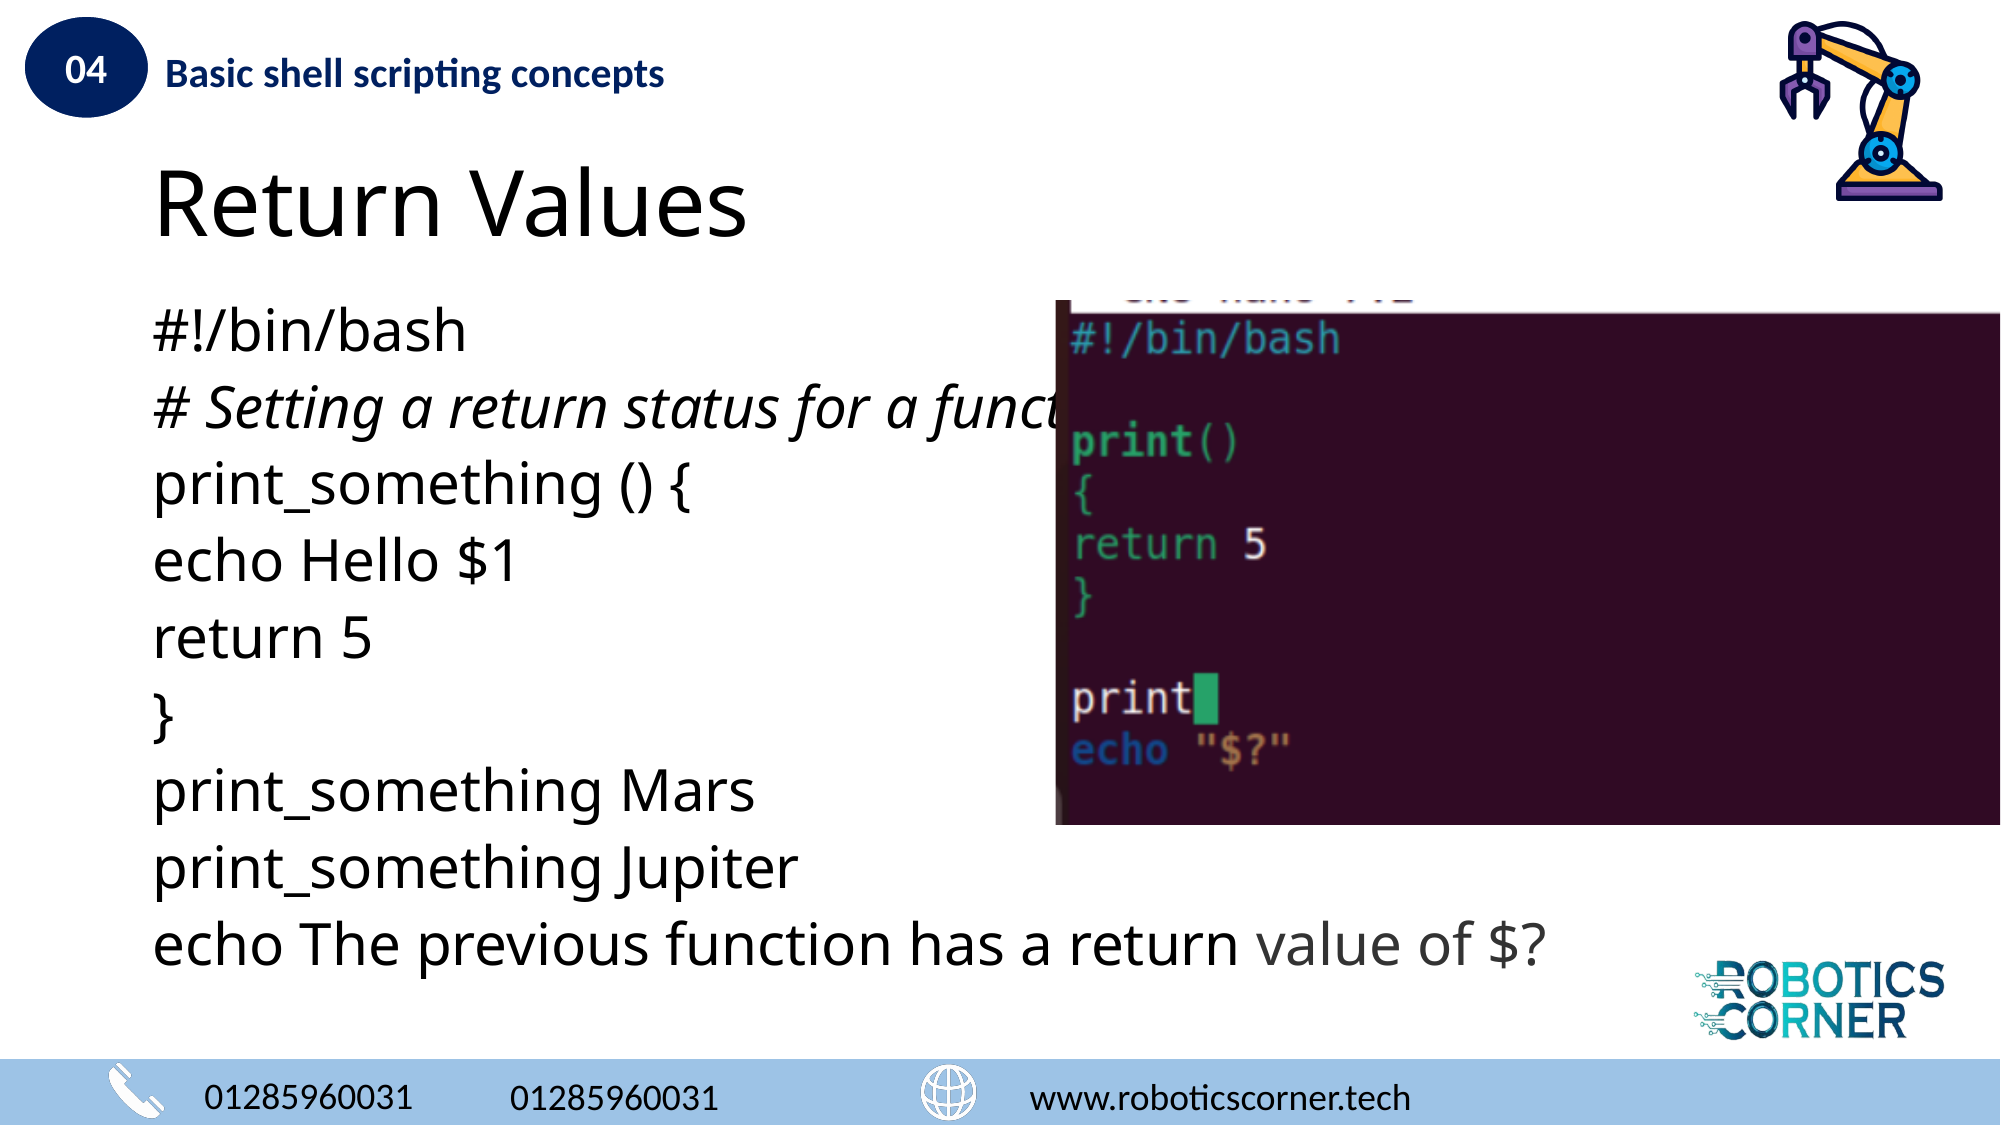

04
Basic shell scripting concepts
# Return Values
#!/bin/bash
# Setting a return status for a function
print_something () {
echo Hello $1
return 5
}
print_something Mars
print_something Jupiter
echo The previous function has a return value of $?
01285960031
01285960031
www.roboticscorner.tech